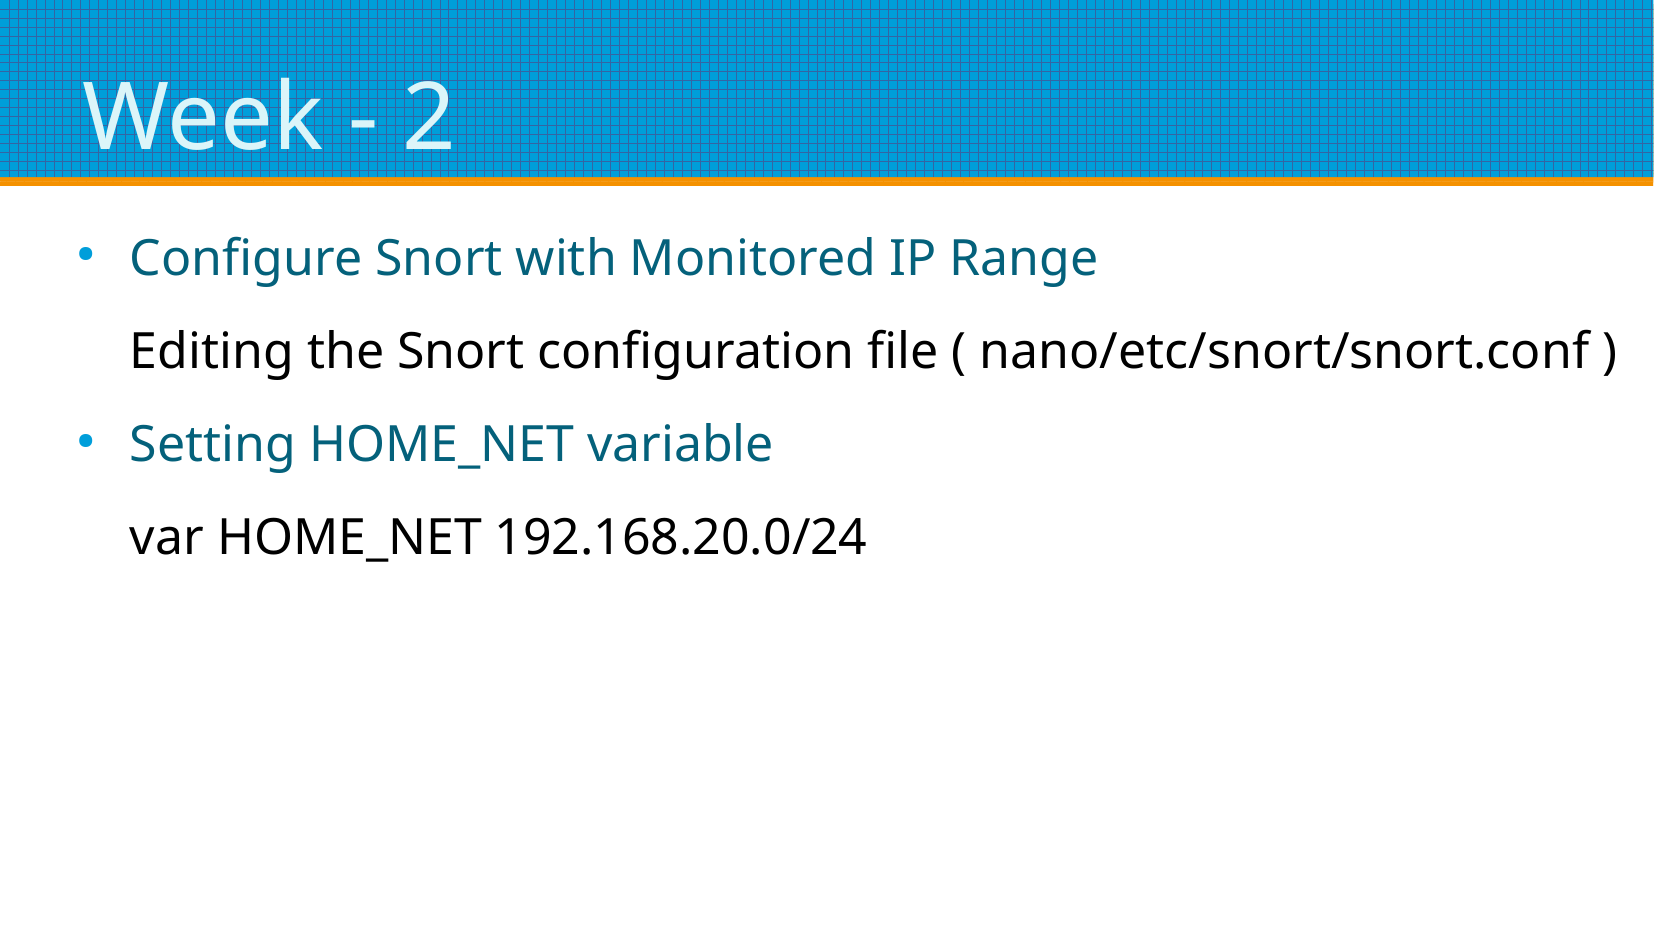

# Week - 2
Configure Snort with Monitored IP Range
Editing the Snort configuration file ( nano/etc/snort/snort.conf )
Setting HOME_NET variable
var HOME_NET 192.168.20.0/24